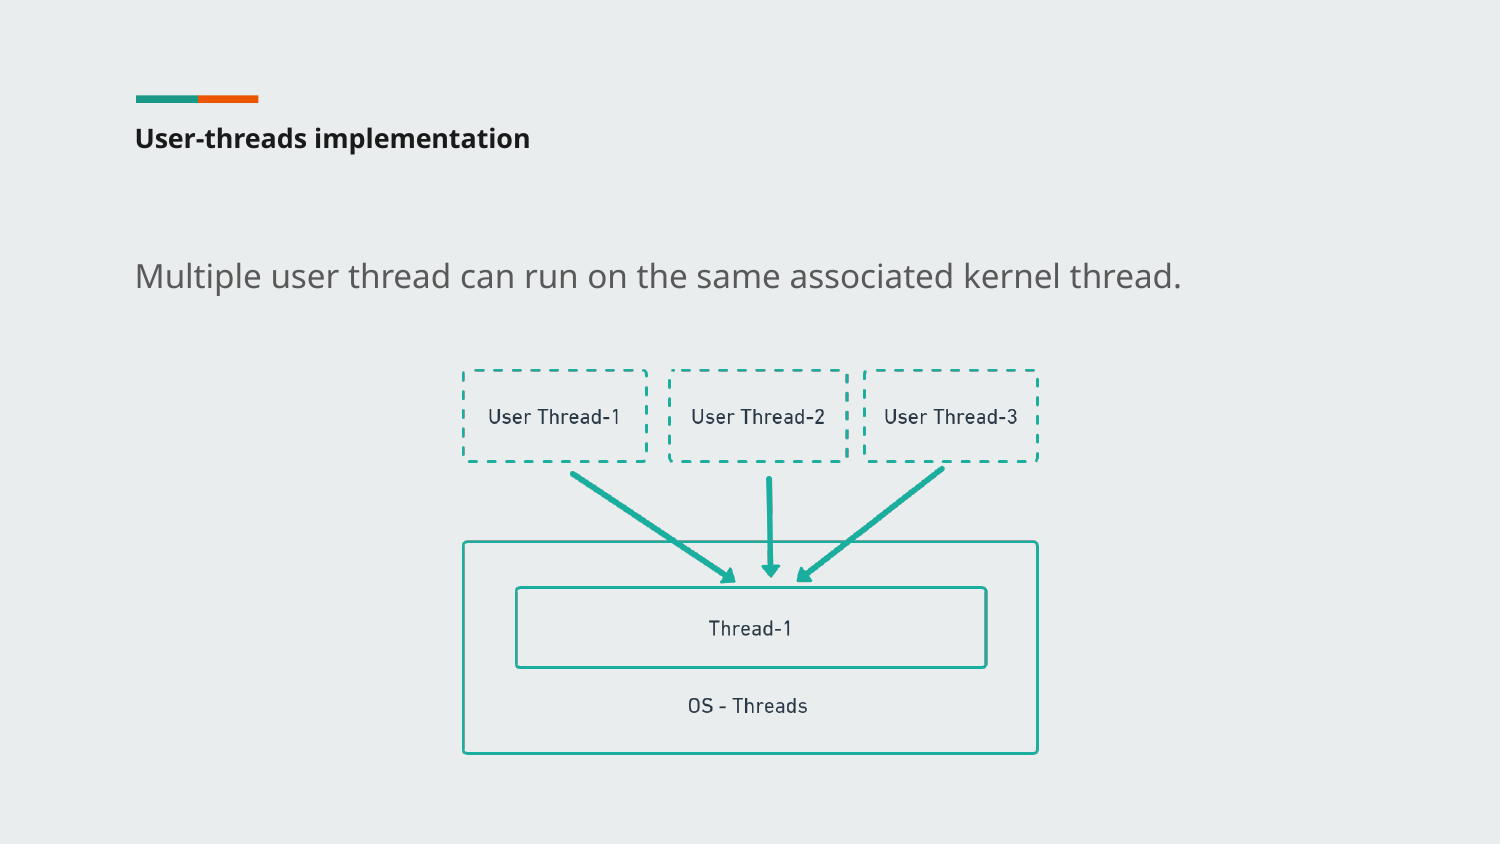

User-threads implementation
# Multiple user thread can run on the same associated kernel thread.